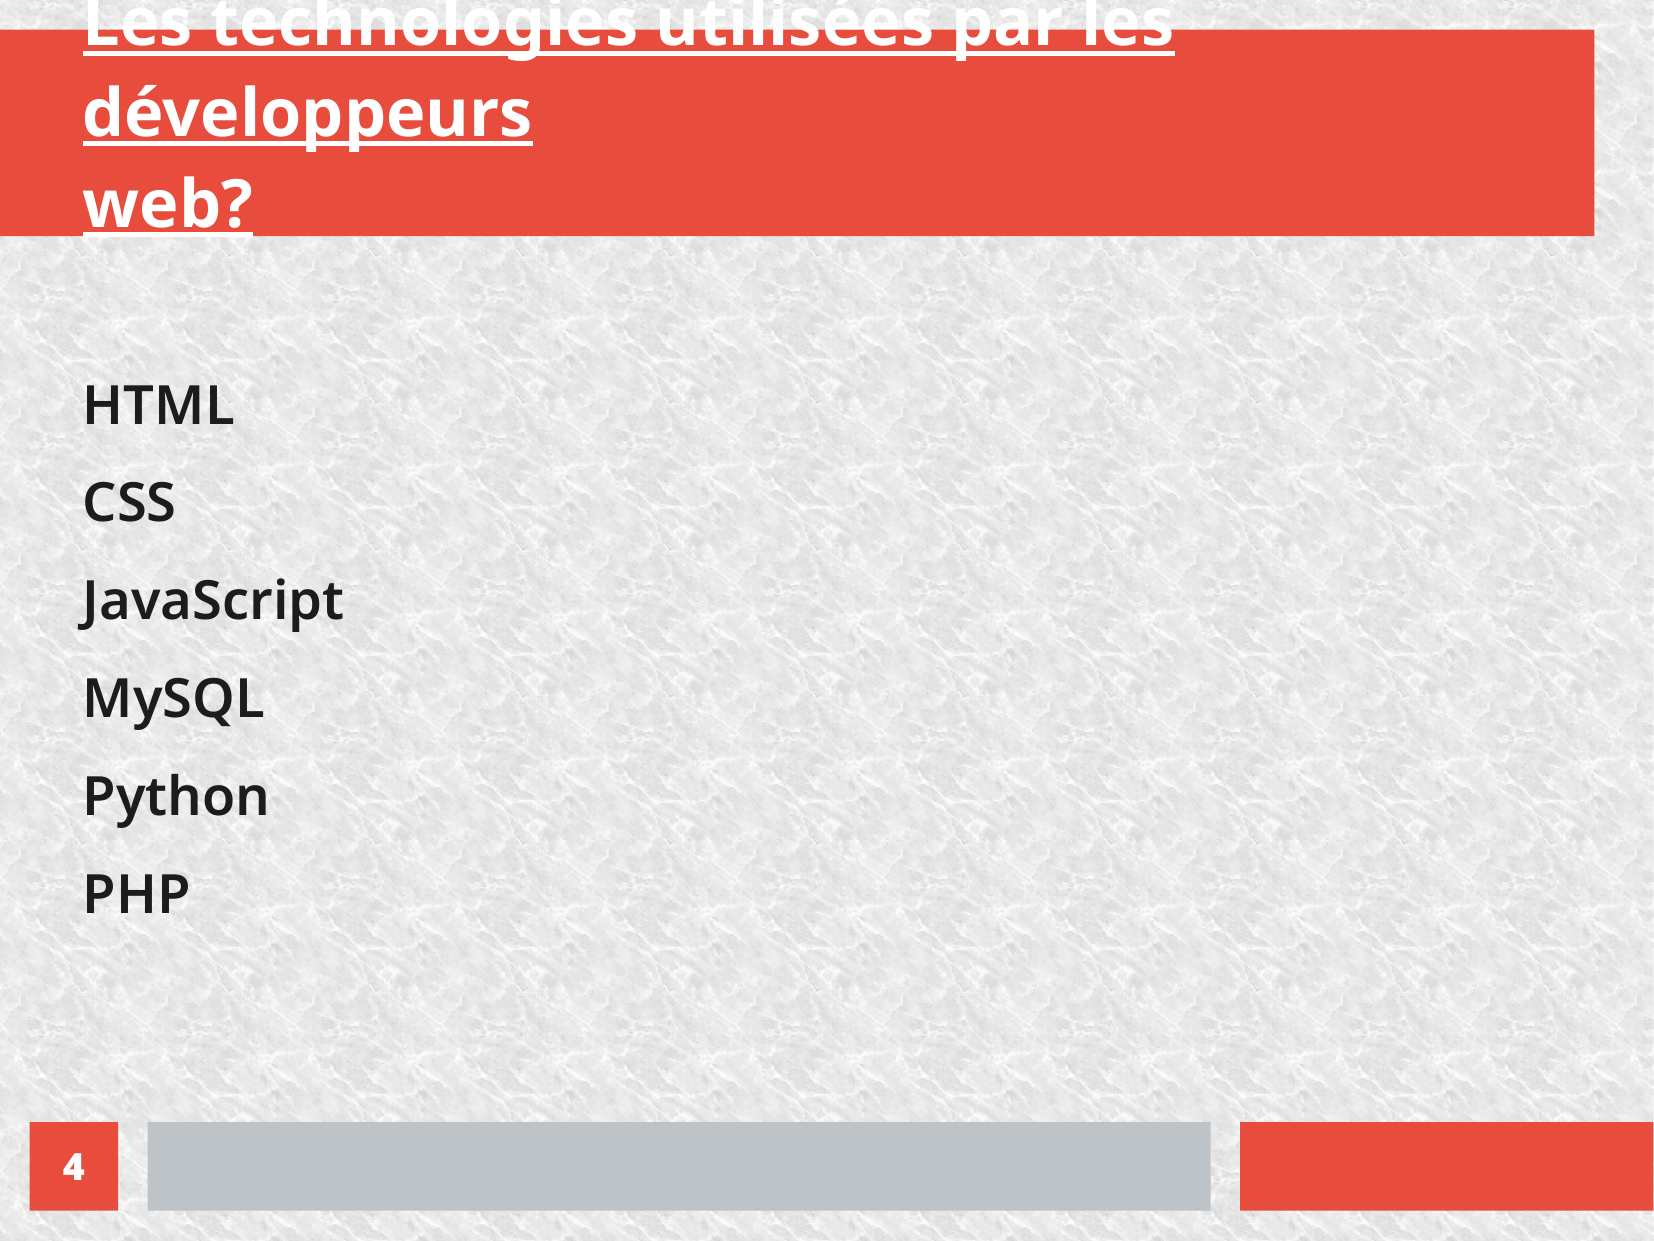

# Les technologies utilisées par les développeurs web?
HTML
CSS
JavaScript
MySQL
Python
PHP
4